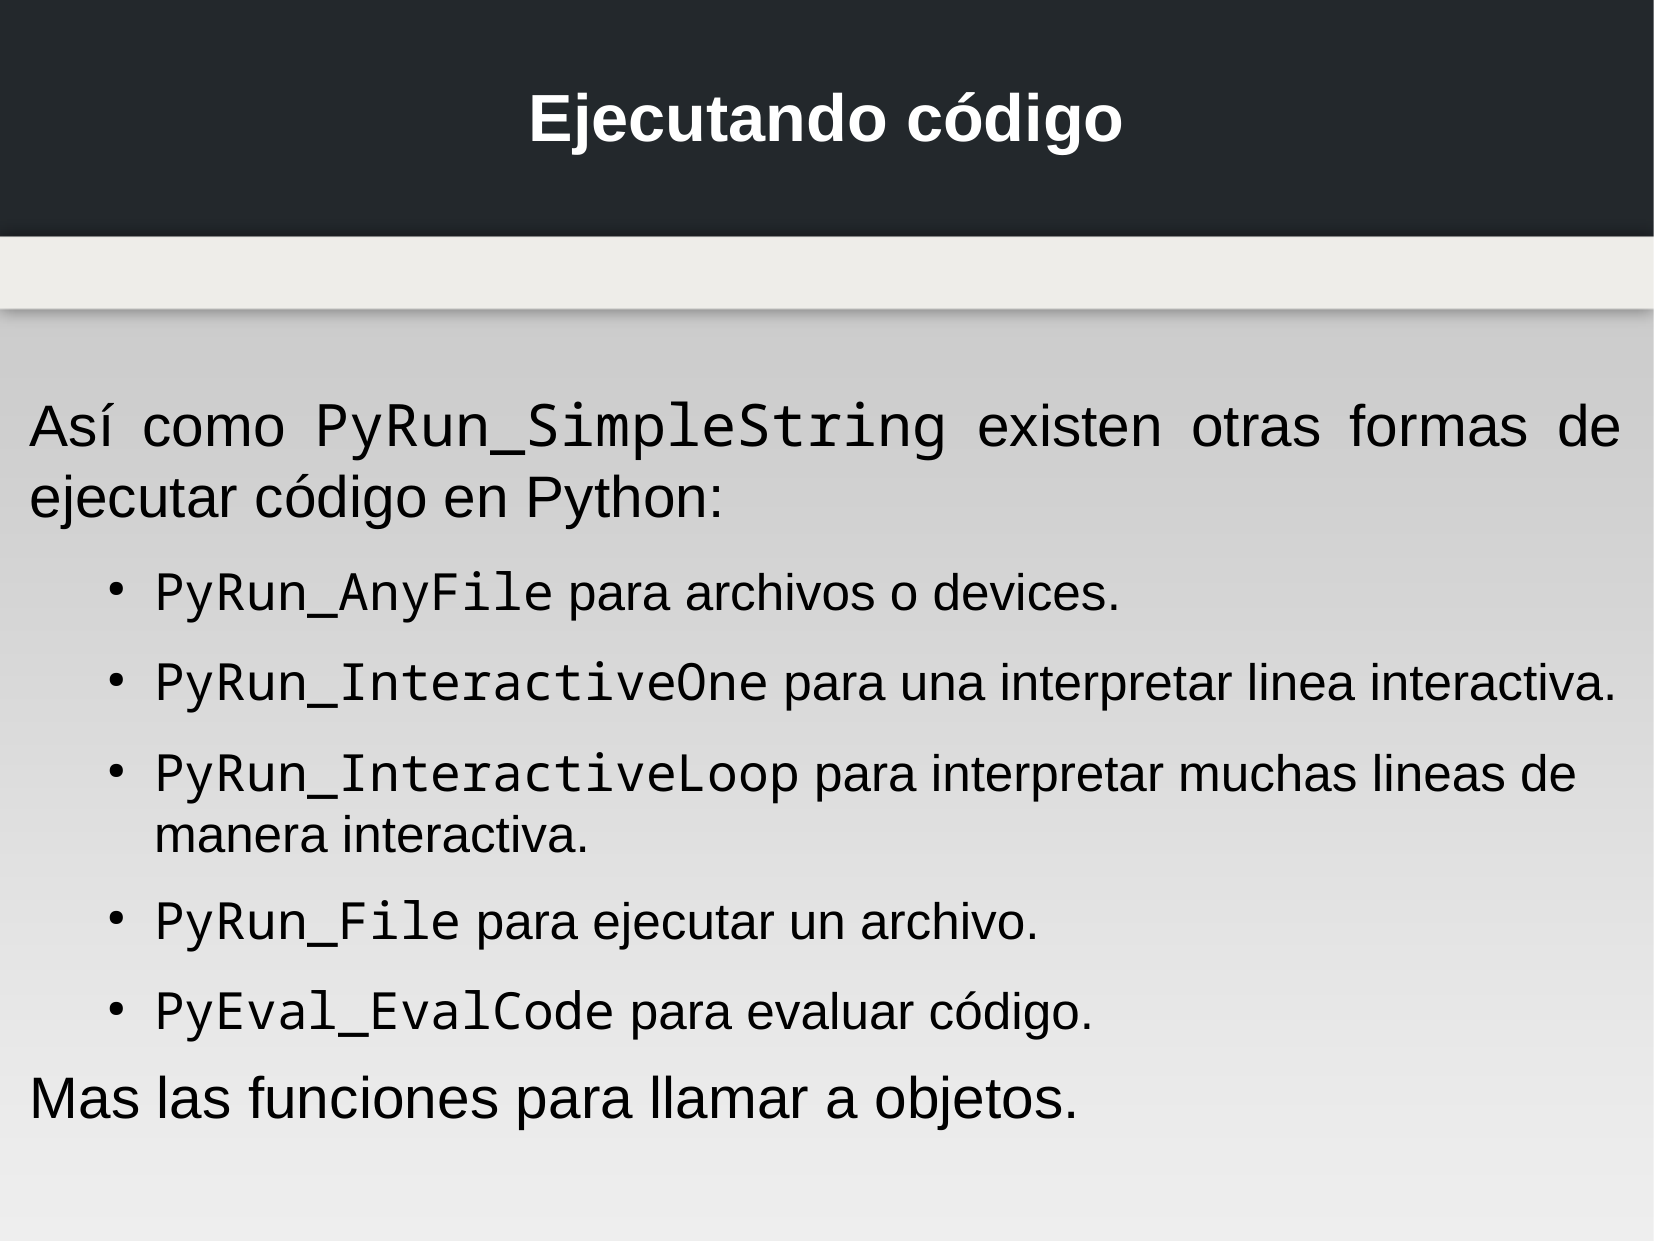

# Ejecutando código
Así como PyRun_SimpleString existen otras formas de ejecutar código en Python:
PyRun_AnyFile para archivos o devices.
PyRun_InteractiveOne para una interpretar linea interactiva.
PyRun_InteractiveLoop para interpretar muchas lineas de manera interactiva.
PyRun_File para ejecutar un archivo.
PyEval_EvalCode para evaluar código.
Mas las funciones para llamar a objetos.